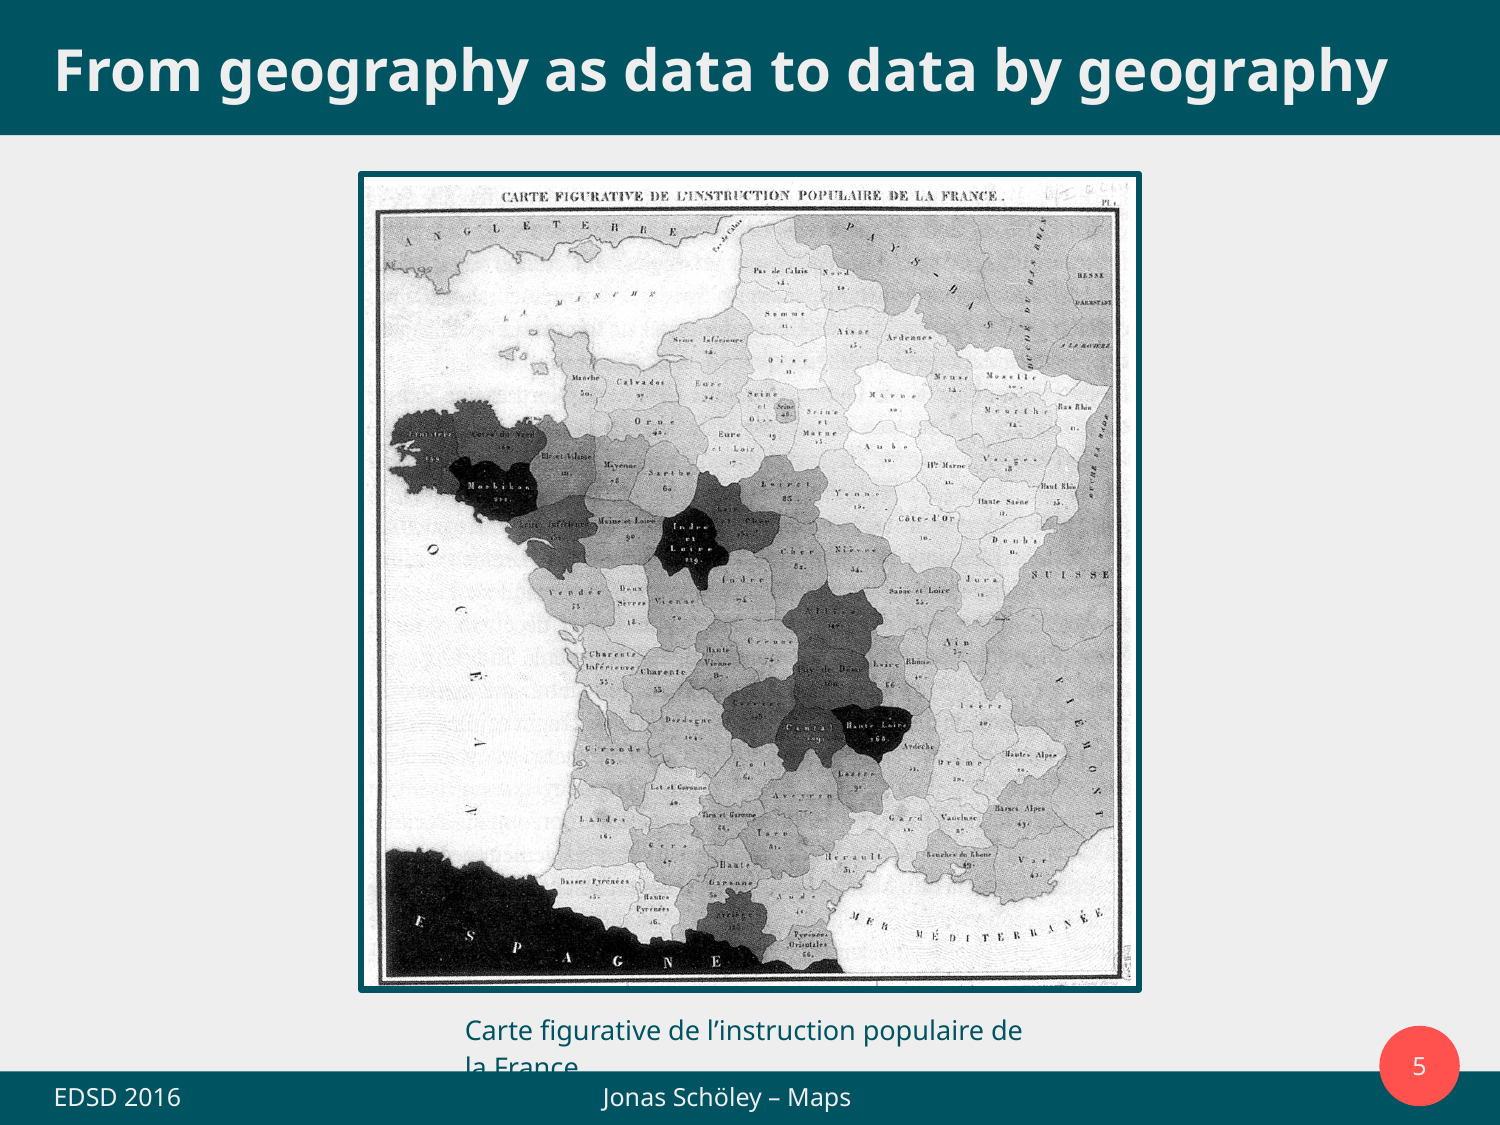

# From geography as data to data by geography
Carte figurative de l’instruction populaire de la France.
5
EDSD 2016
Jonas Schöley – Maps